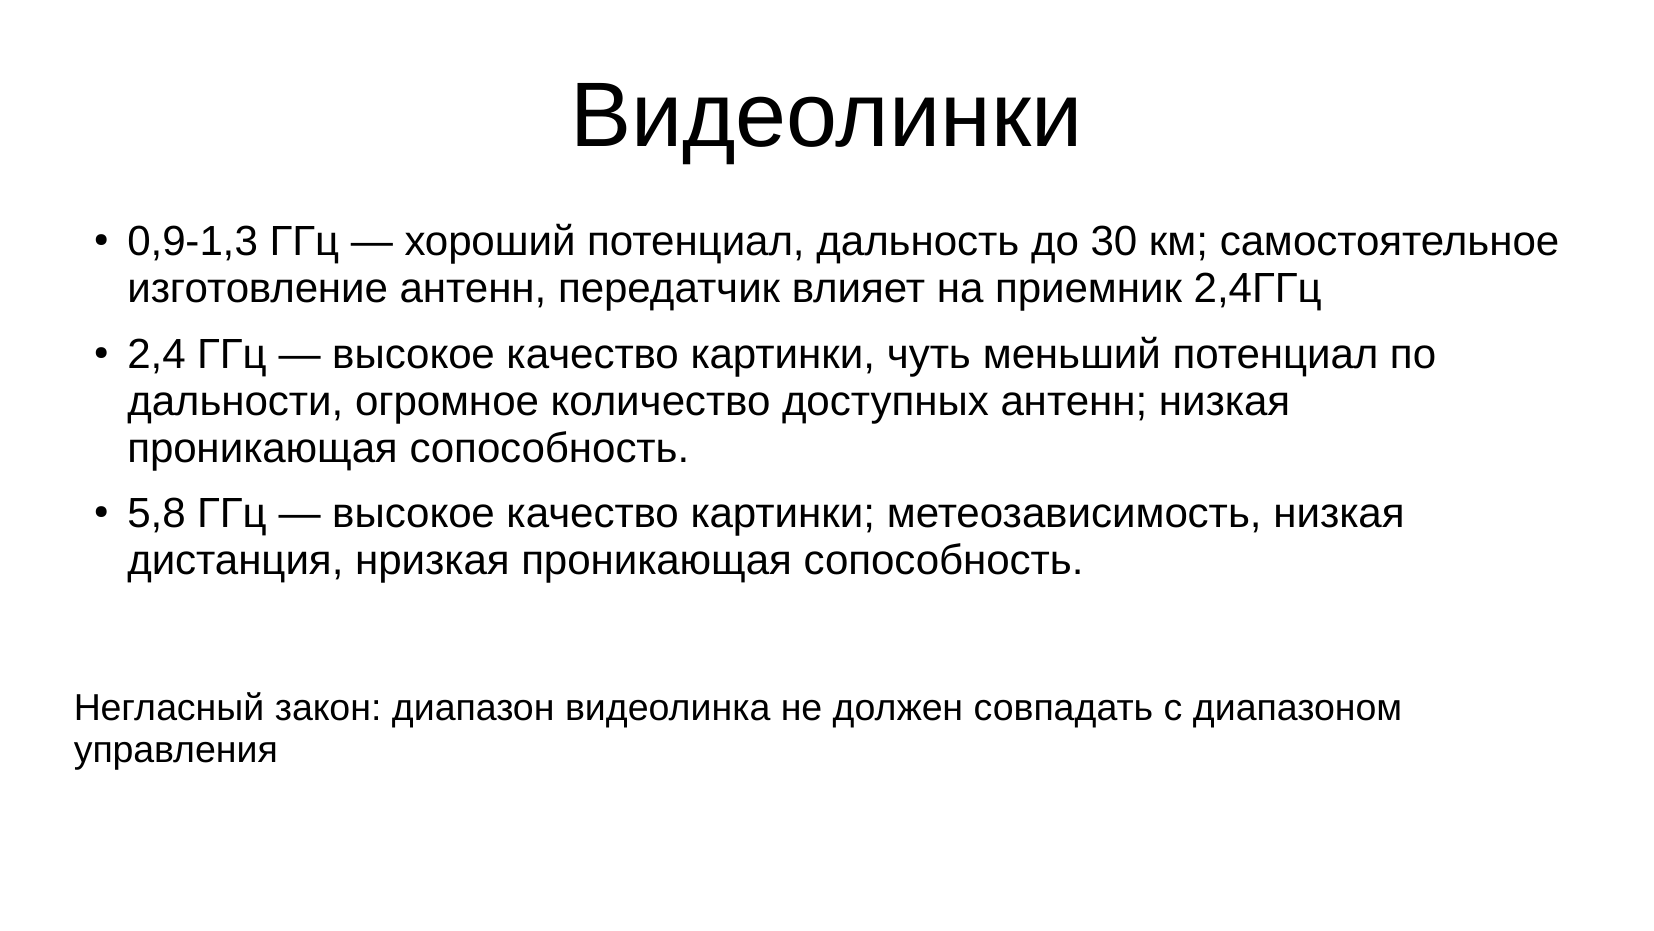

# Видеолинки
0,9-1,3 ГГц — хороший потенциал, дальность до 30 км; самостоятельное изготовление антенн, передатчик влияет на приемник 2,4ГГц
2,4 ГГц — высокое качество картинки, чуть меньший потенциал по дальности, огромное количество доступных антенн; низкая проникающая сопособность.
5,8 ГГц — высокое качество картинки; метеозависимость, низкая дистанция, нризкая проникающая сопособность.
Негласный закон: диапазон видеолинка не должен совпадать с диапазоном управления